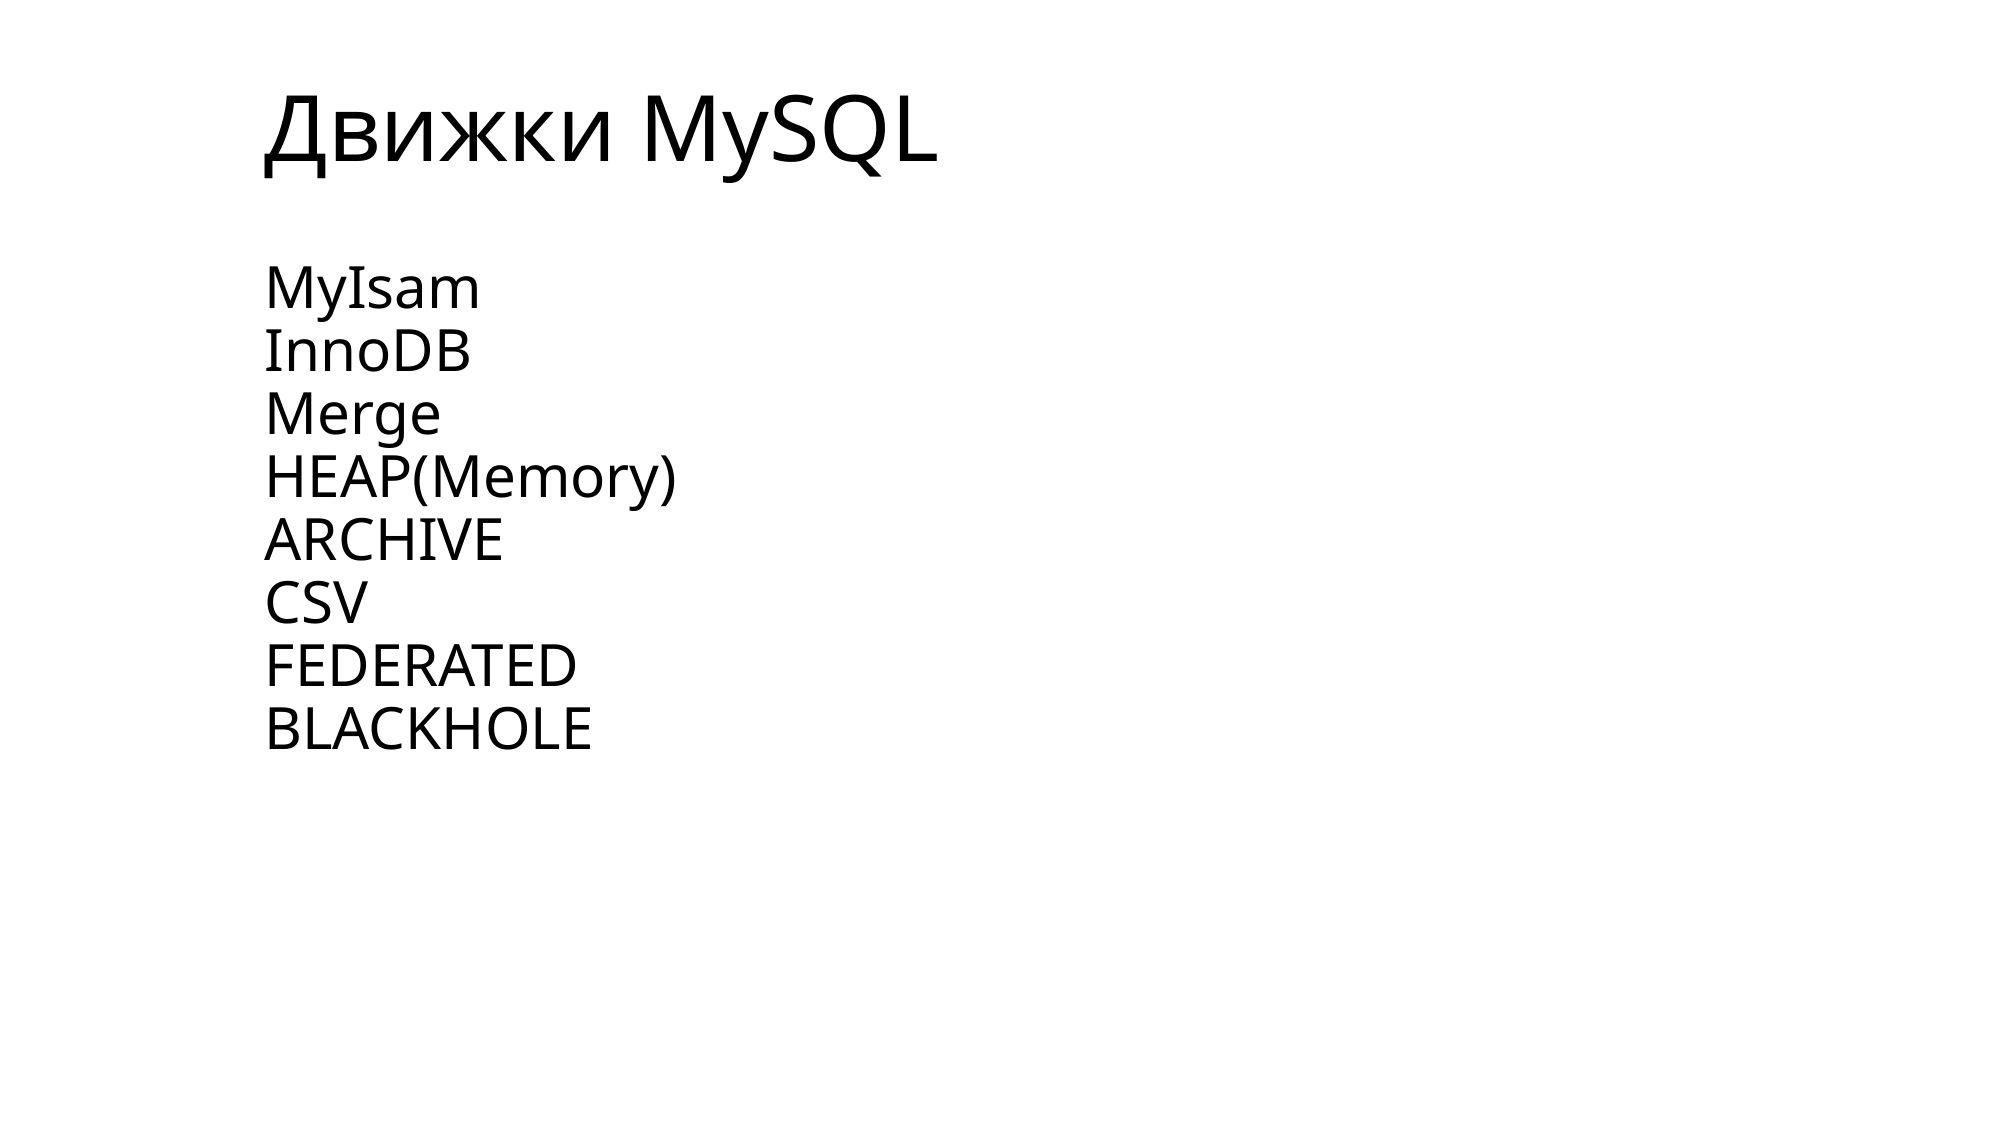

# Движки MySQL
MyIsam
InnoDB
Merge
HEAP(Memory)
ARCHIVE
CSV
FEDERATED
BLACKHOLE